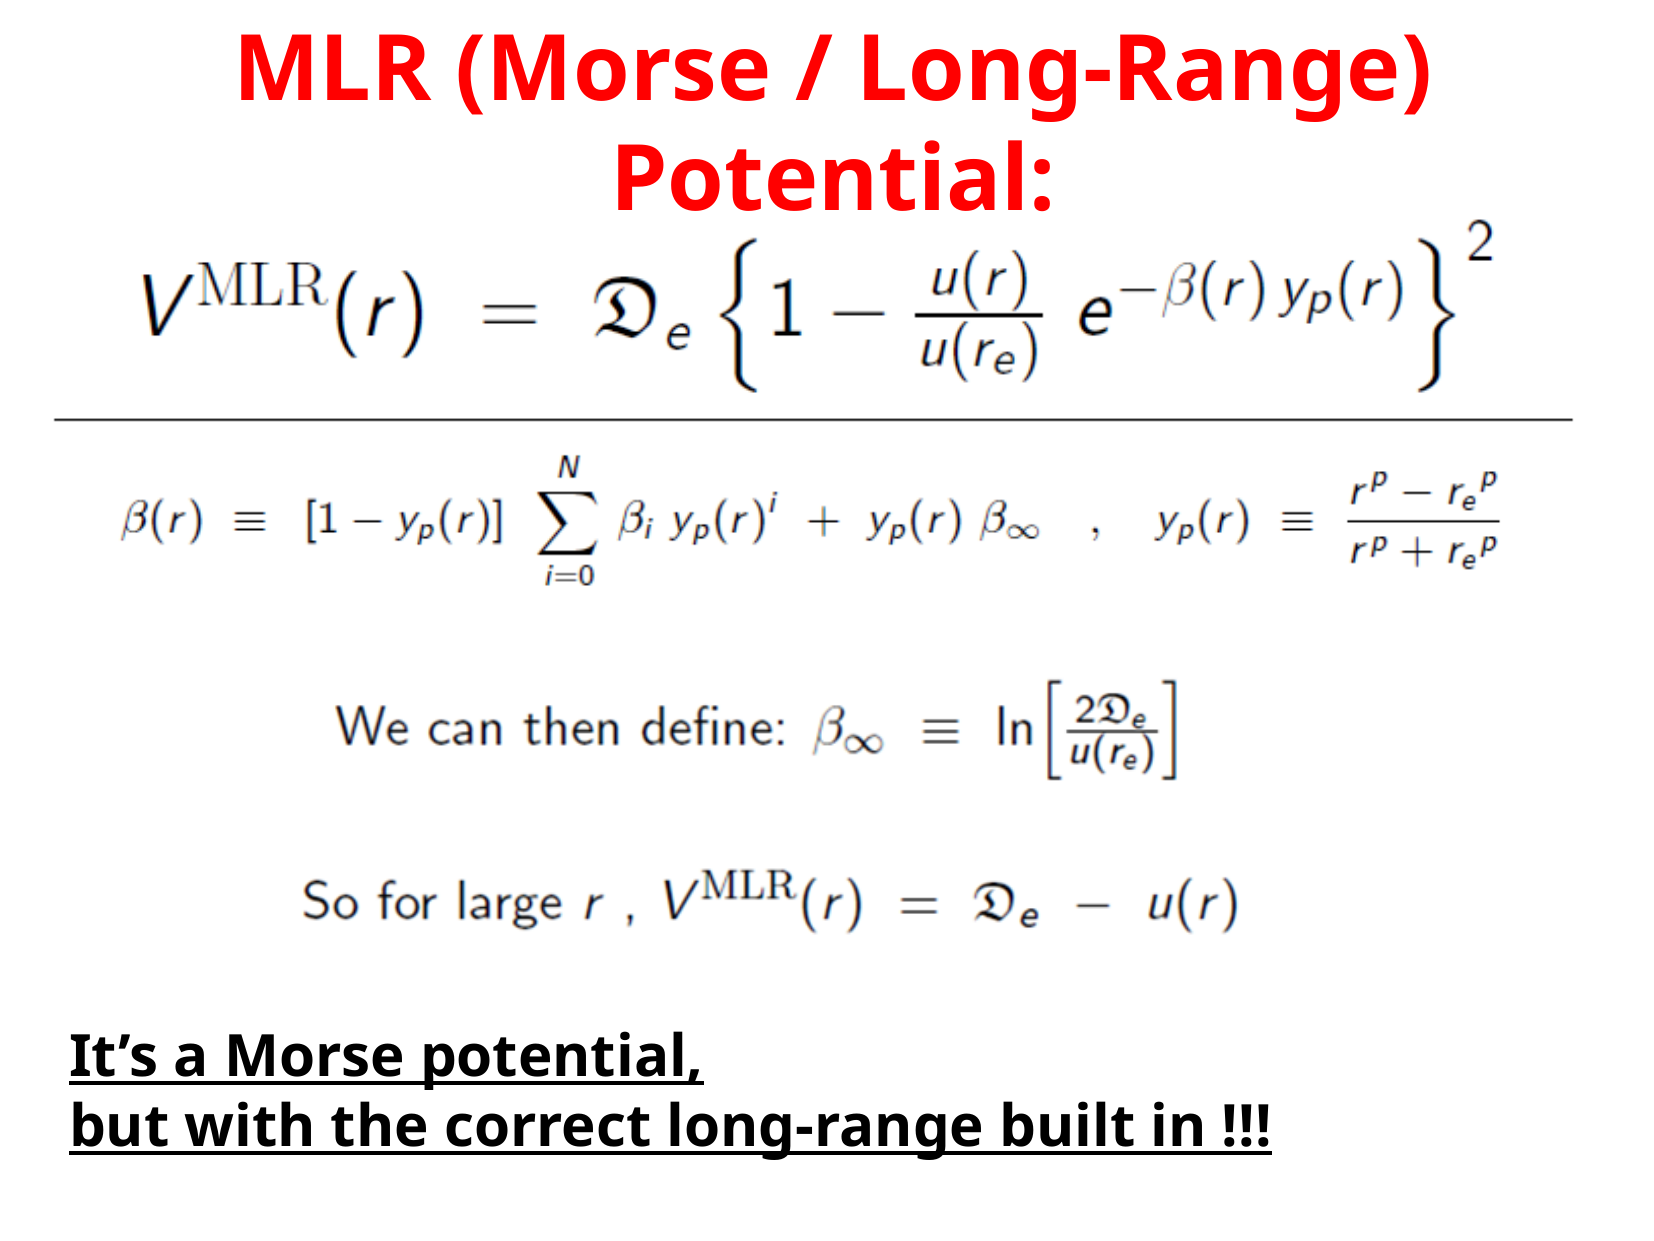

MLR (Morse / Long-Range) Potential:
It’s a Morse potential,
but with the correct long-range built in !!!